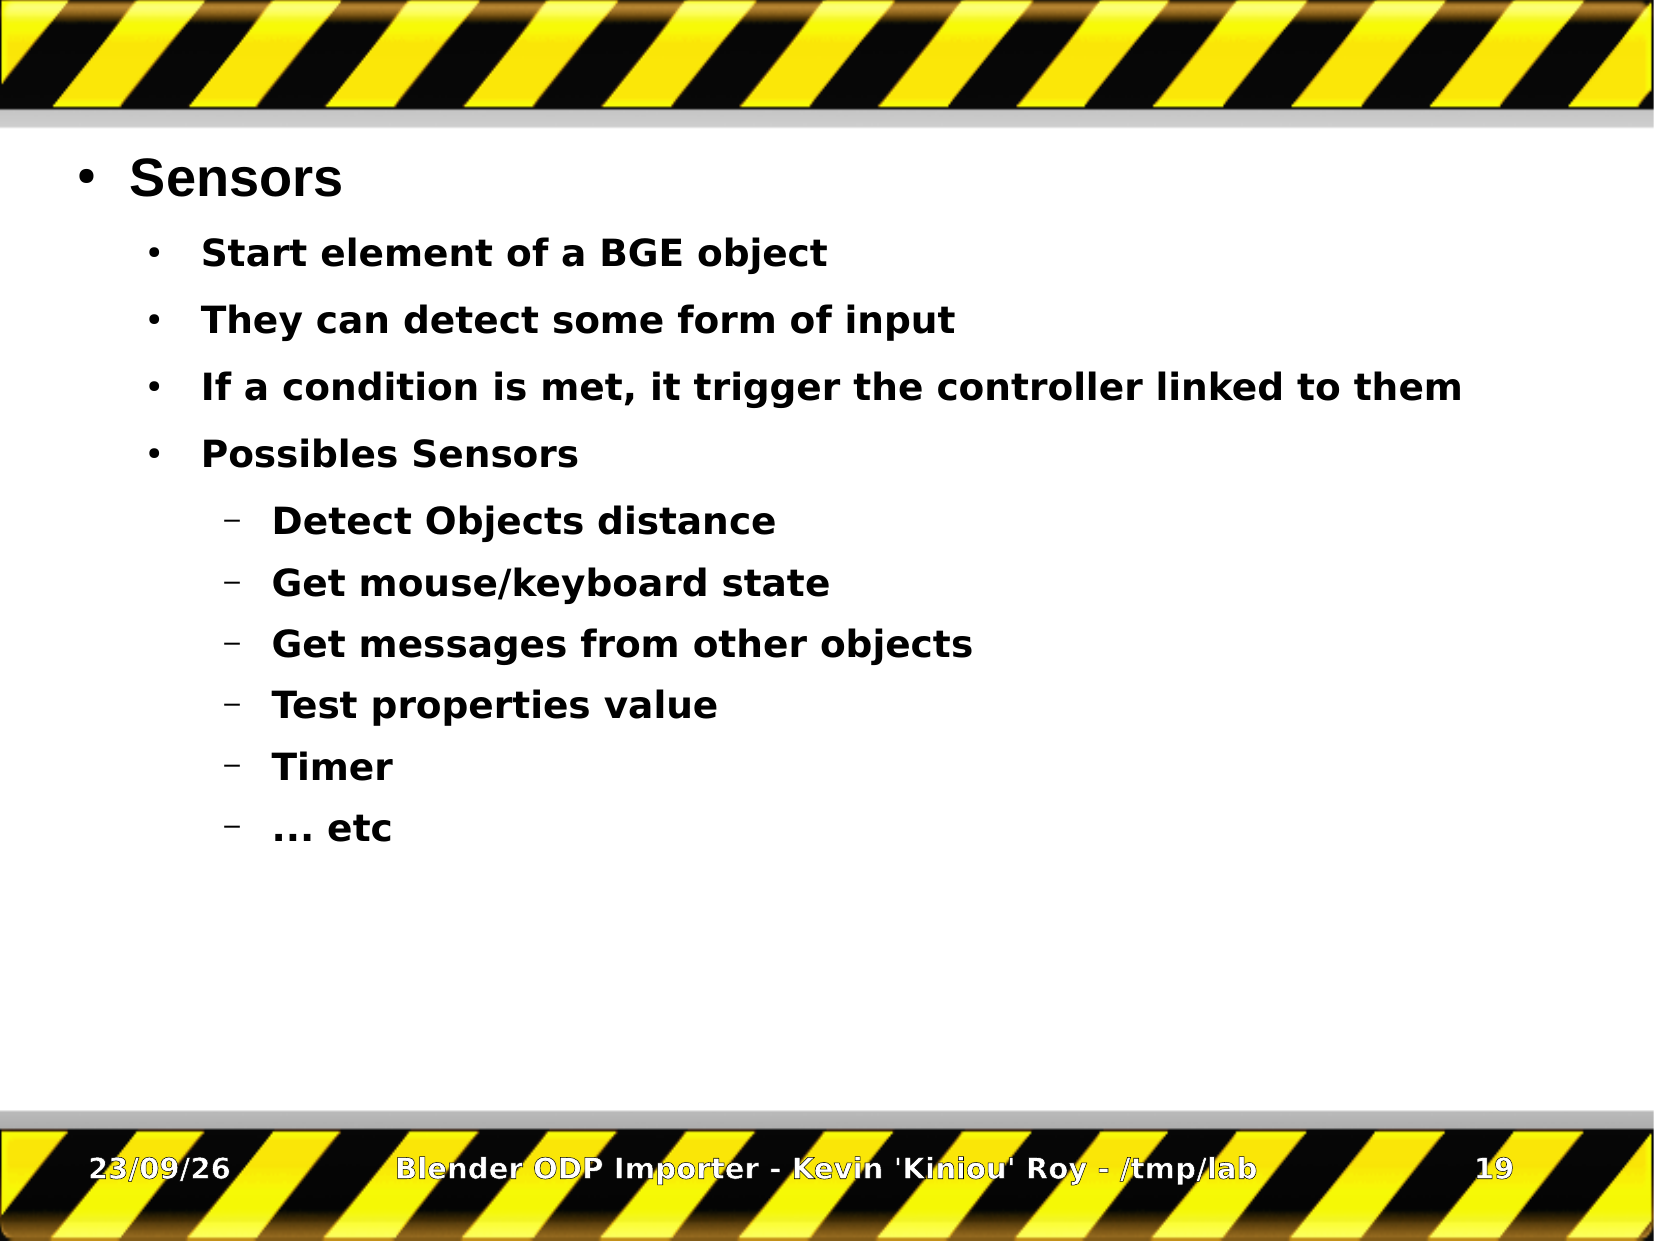

# Components
Sensors
Start element of a BGE object
They can detect some form of input
If a condition is met, it trigger the controller linked to them
Possibles Sensors
Detect Objects distance
Get mouse/keyboard state
Get messages from other objects
Test properties value
Timer
... etc
Blender ODP Importer - Kevin 'Kiniou' Roy - /tmp/lab
19